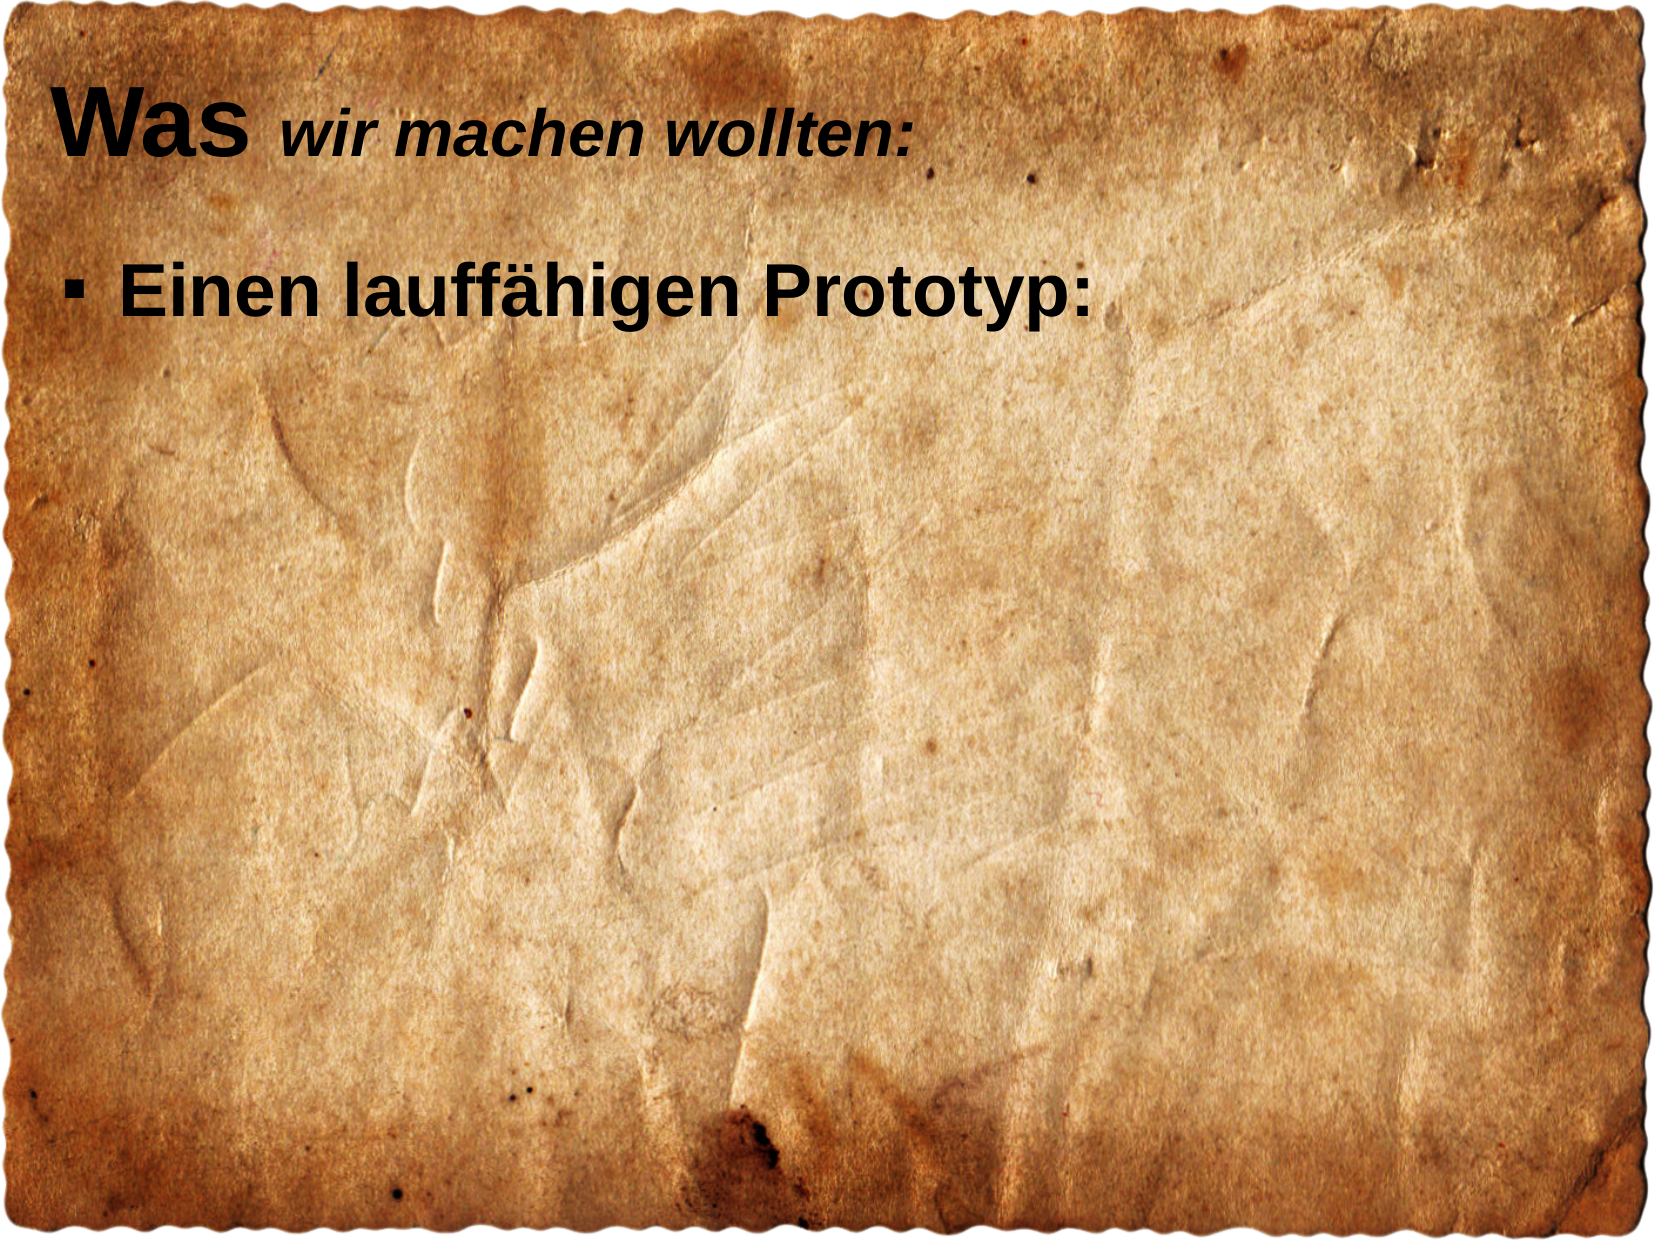

Was wir machen wollten:
# Einen lauffähigen Prototyp: